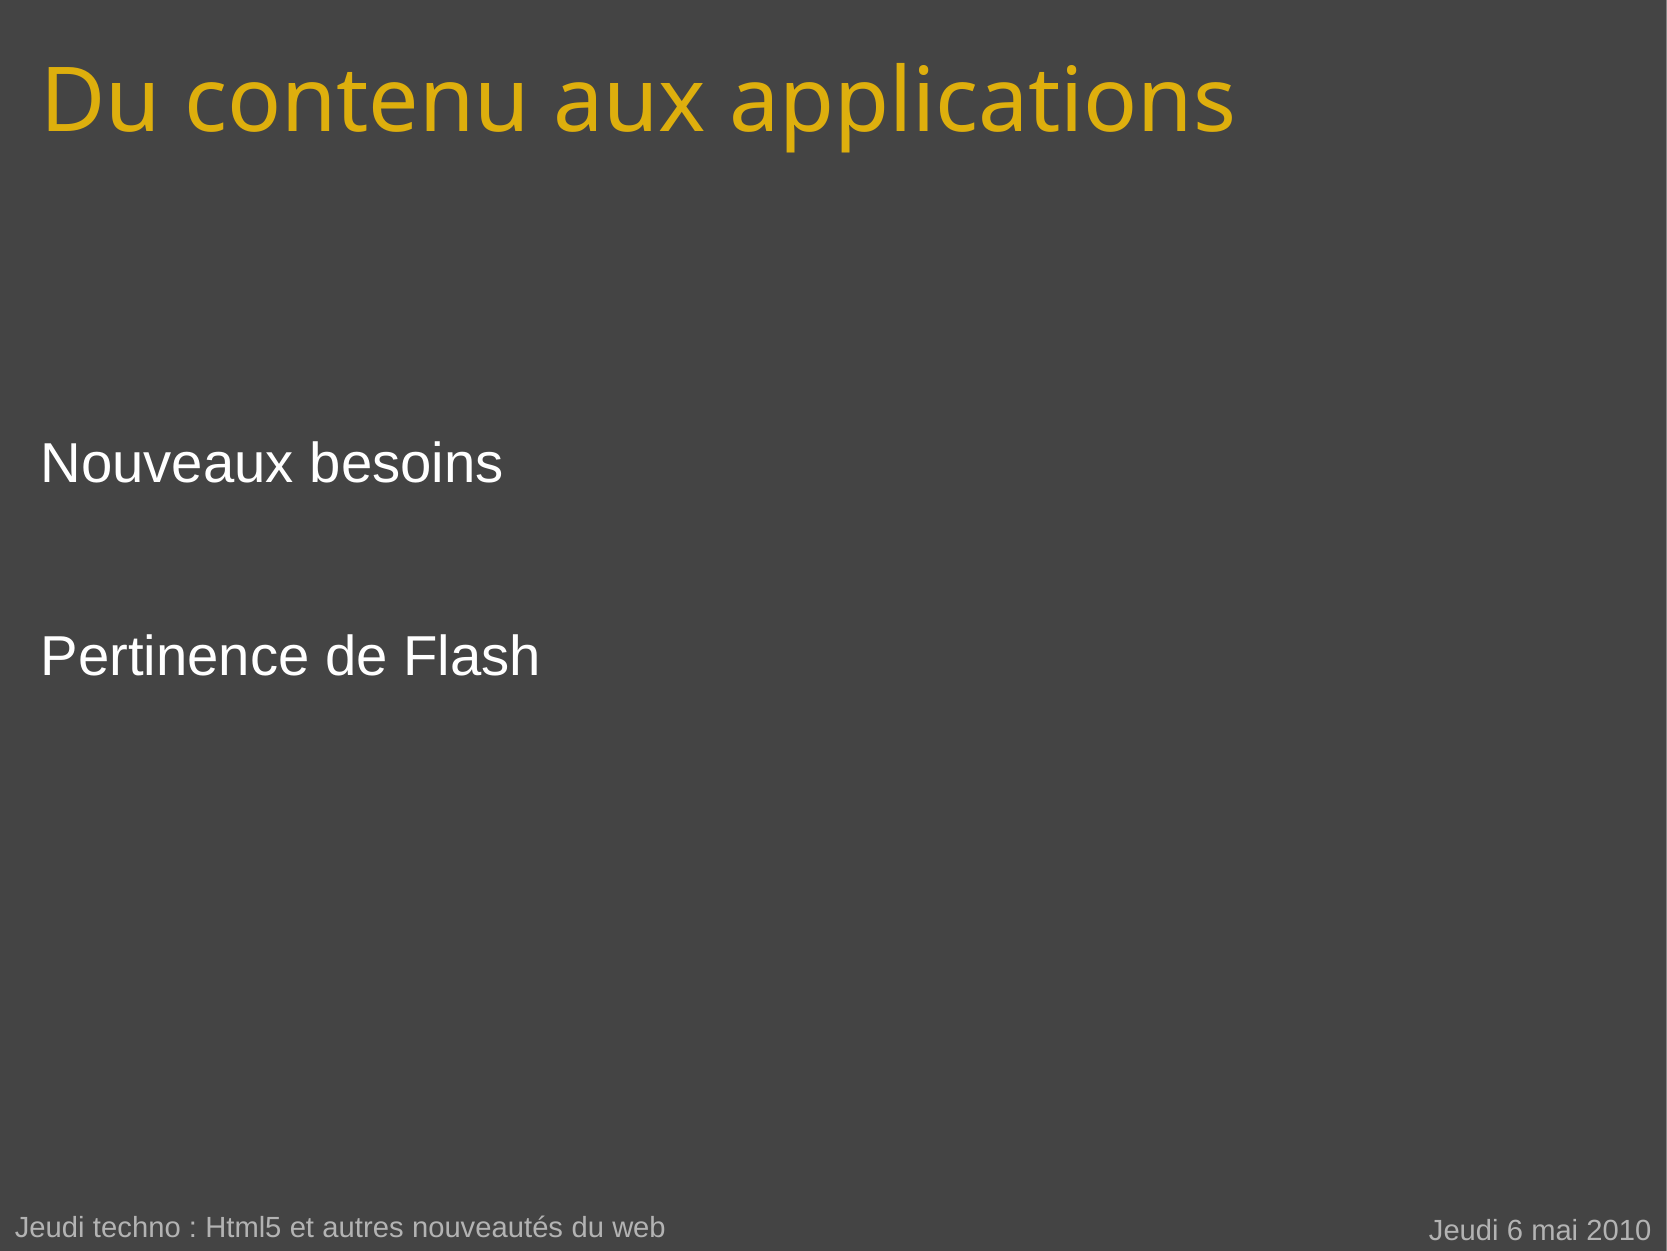

# Du contenu aux applications
Nouveaux besoins
Pertinence de Flash
Jeudi techno : Html5 et autres nouveautés du web
Jeudi 6 mai 2010